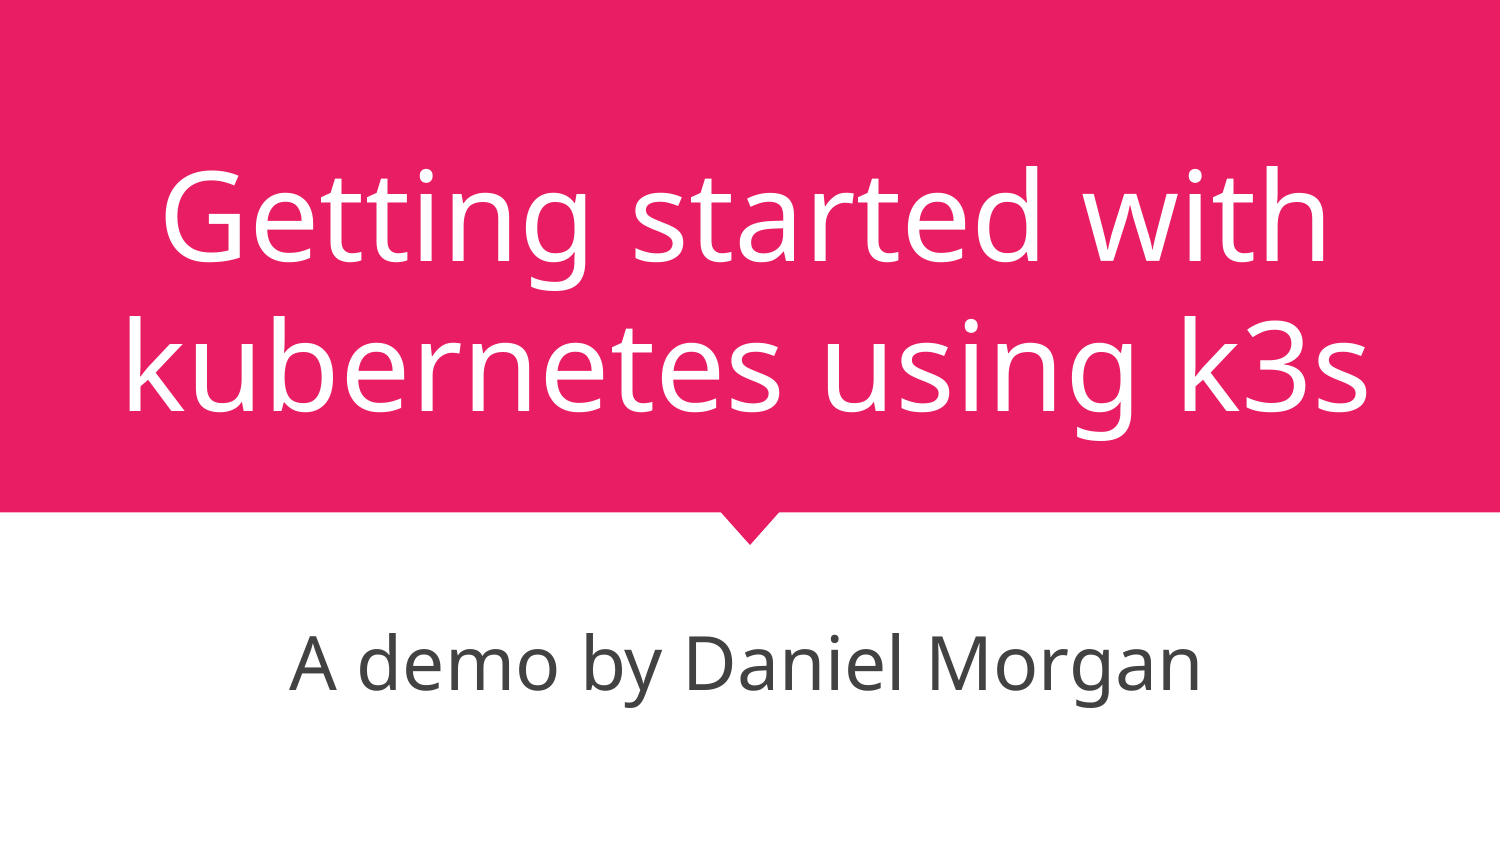

# Getting started with kubernetes using k3s
A demo by Daniel Morgan